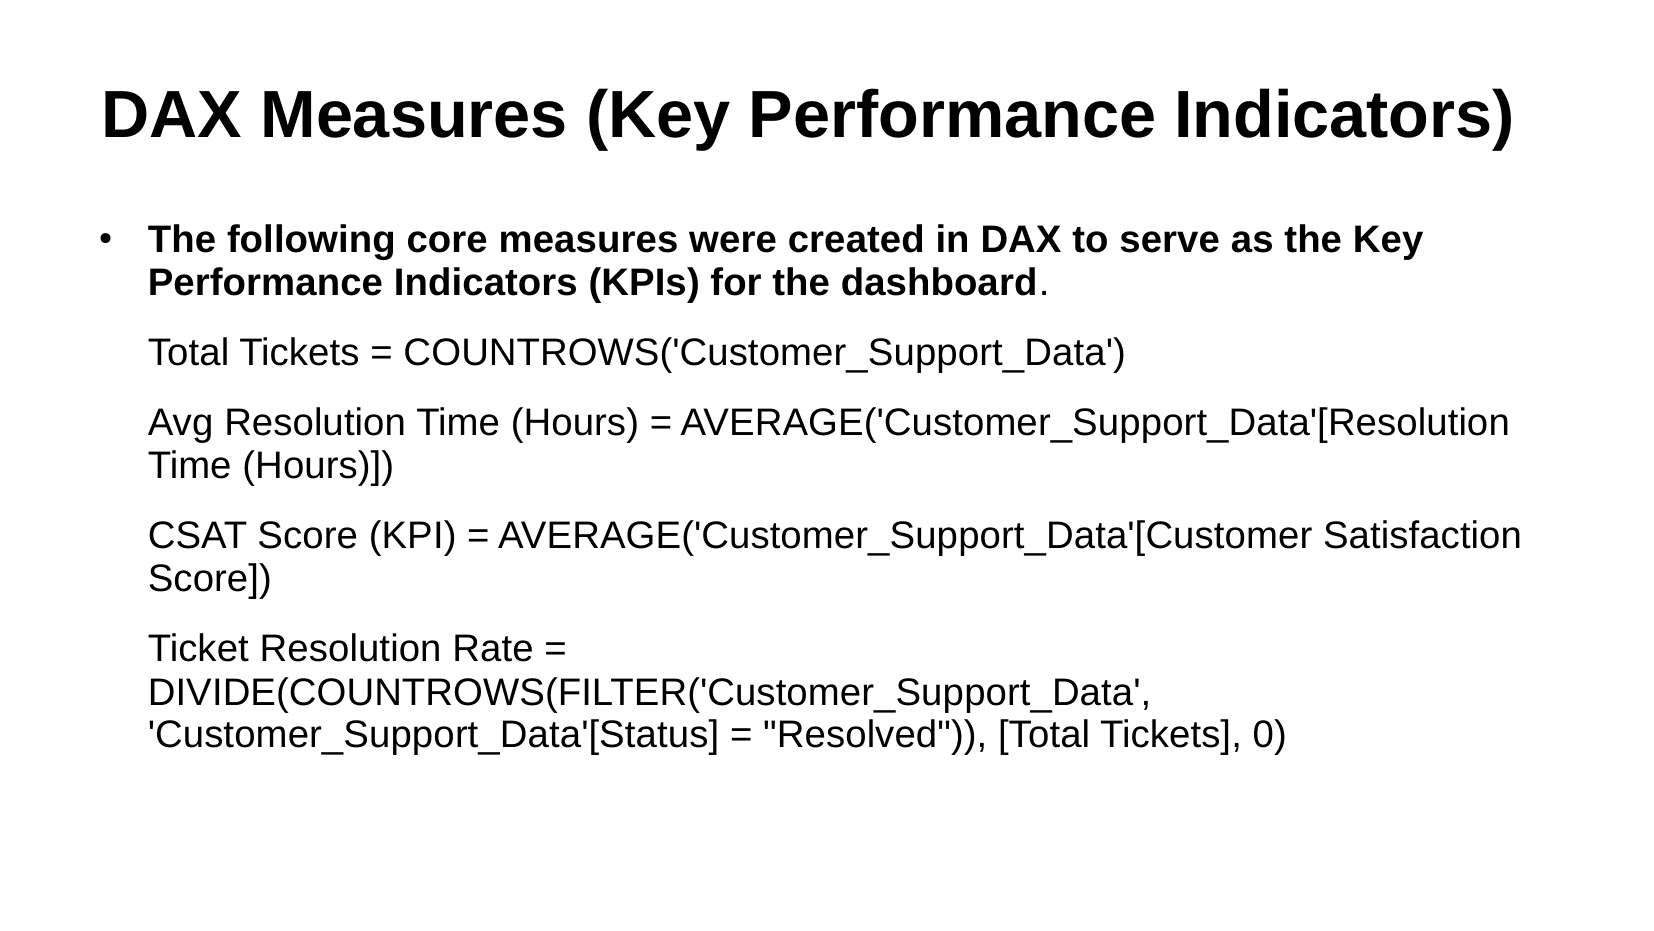

# DAX Measures (Key Performance Indicators)
The following core measures were created in DAX to serve as the Key Performance Indicators (KPIs) for the dashboard.
Total Tickets = COUNTROWS('Customer_Support_Data')
Avg Resolution Time (Hours) = AVERAGE('Customer_Support_Data'[Resolution Time (Hours)])
CSAT Score (KPI) = AVERAGE('Customer_Support_Data'[Customer Satisfaction Score])
Ticket Resolution Rate = DIVIDE(COUNTROWS(FILTER('Customer_Support_Data', 'Customer_Support_Data'[Status] = "Resolved")), [Total Tickets], 0)